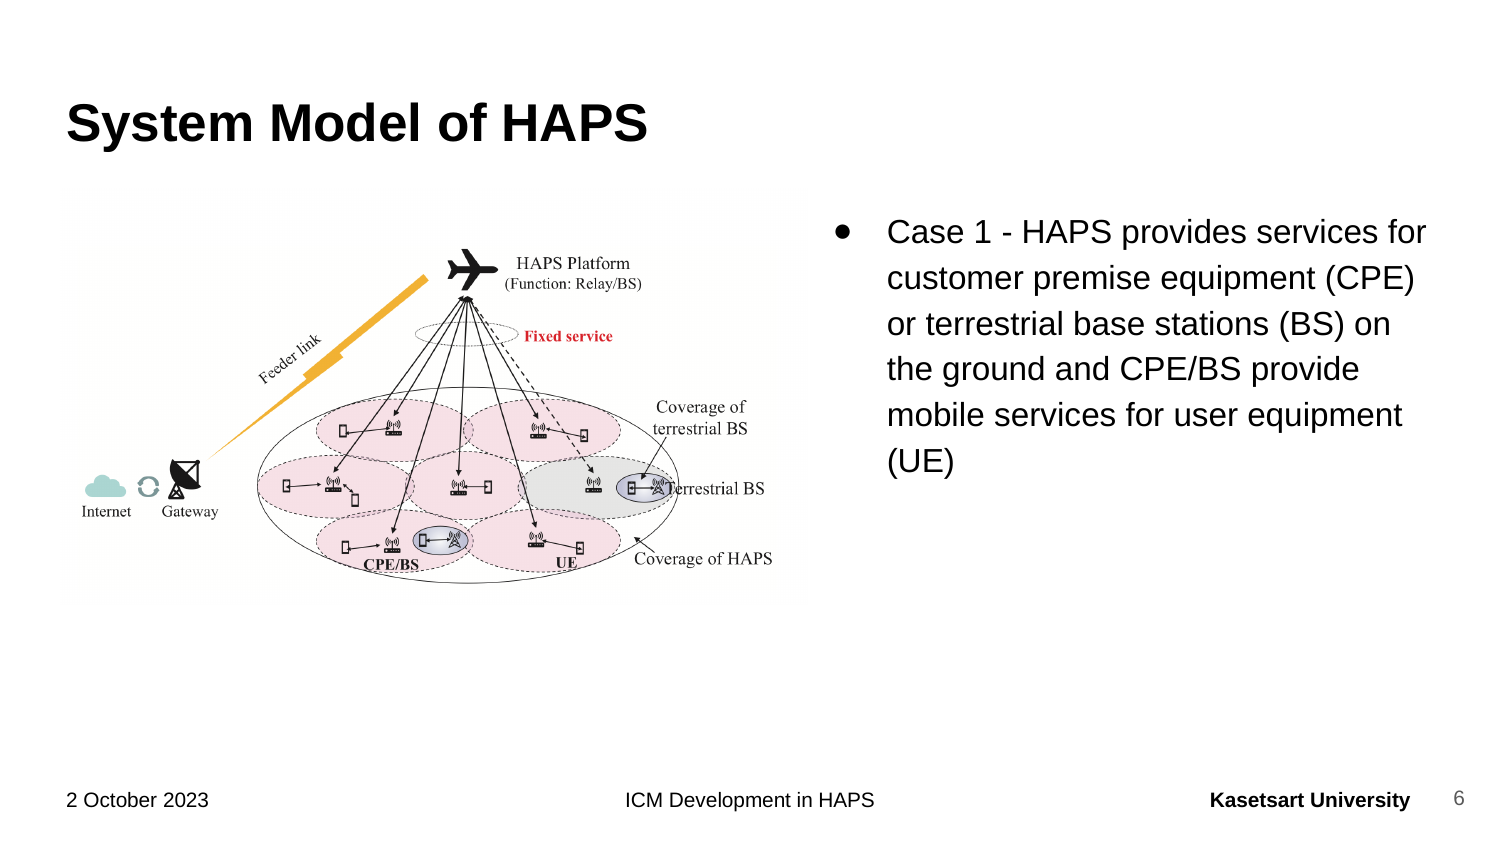

# System Model of HAPS
Case 1 - HAPS provides services for customer premise equipment (CPE) or terrestrial base stations (BS) on the ground and CPE/BS provide mobile services for user equipment (UE)